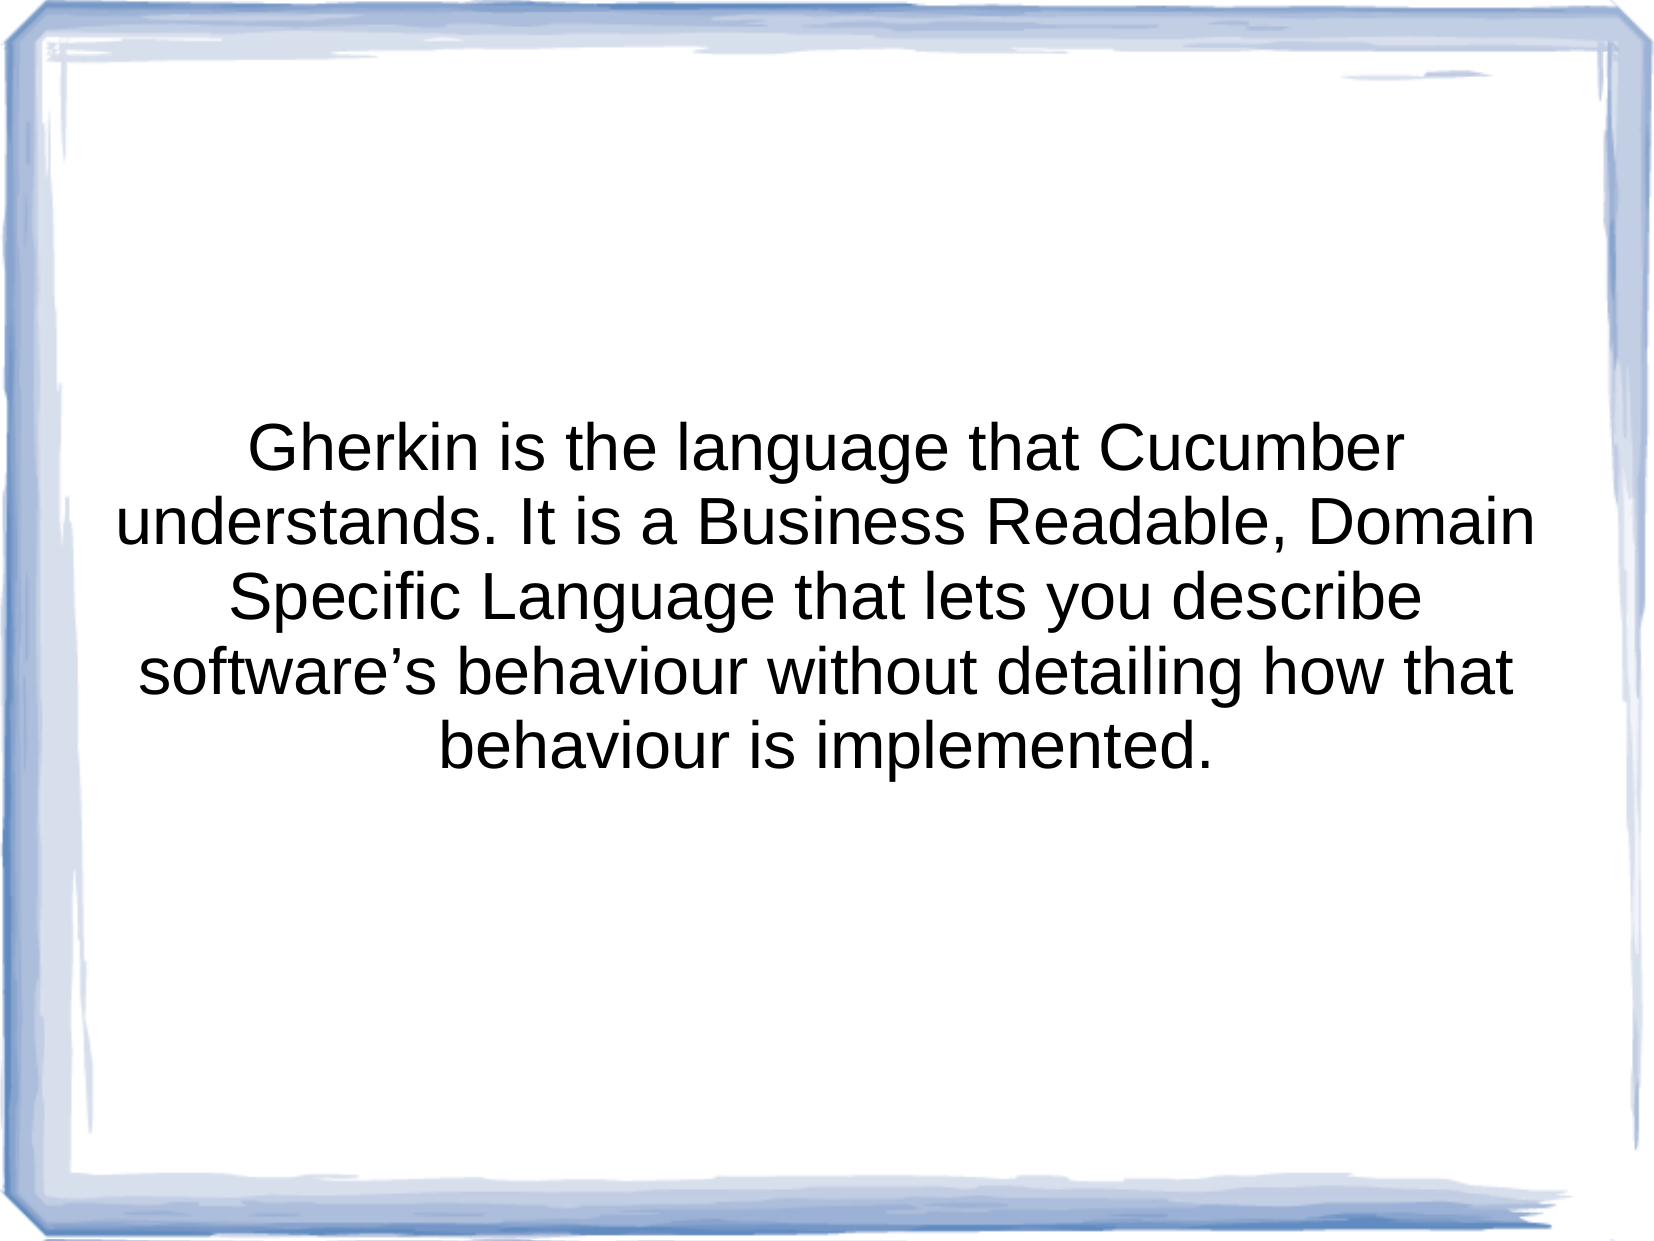

# Gherkin is the language that Cucumber understands. It is a Business Readable, Domain Specific Language that lets you describe software’s behaviour without detailing how that behaviour is implemented.